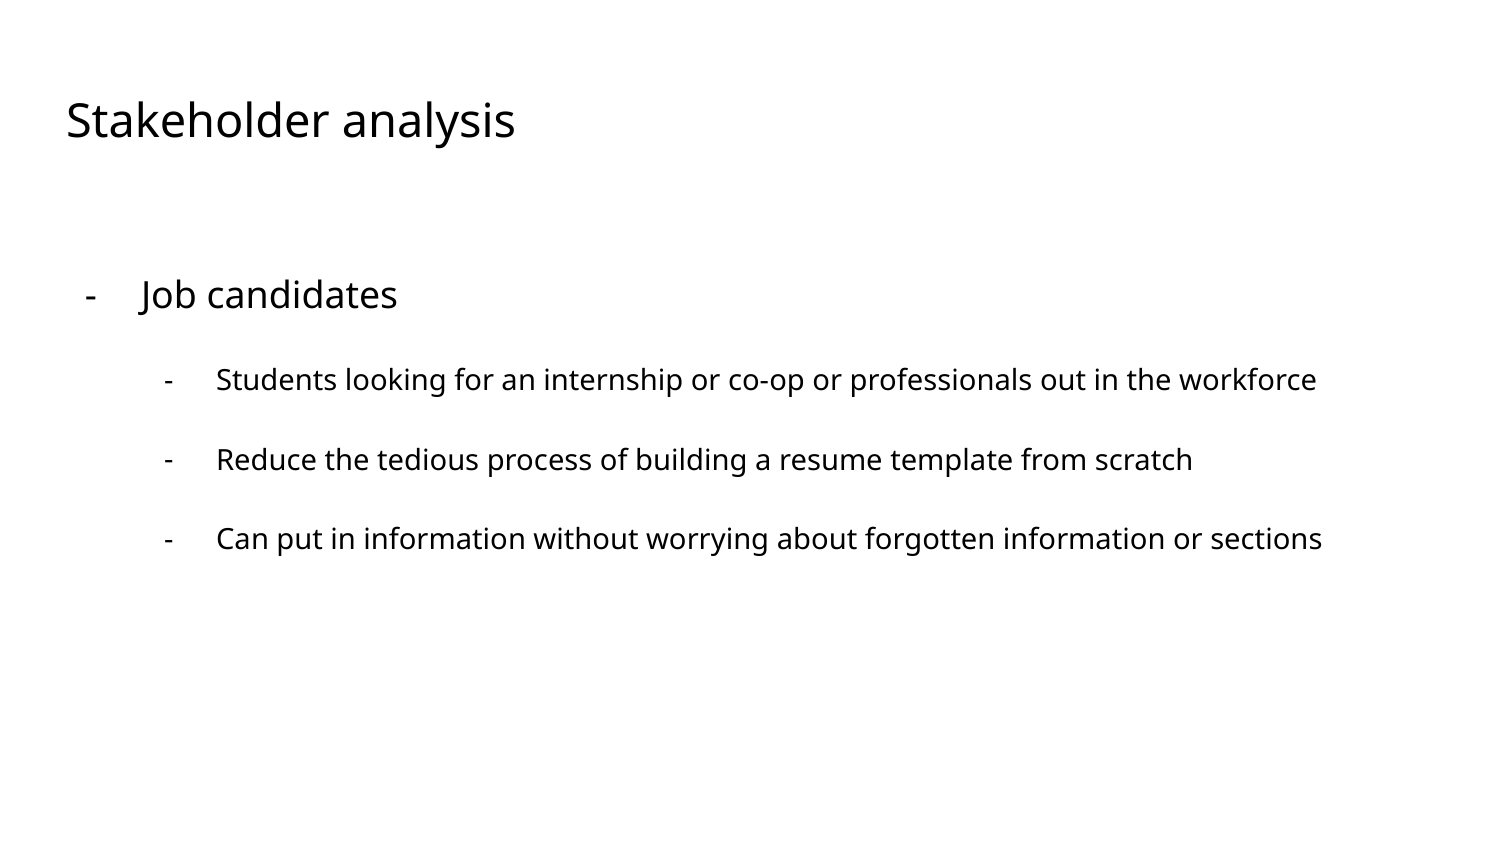

# Stakeholder analysis
Job candidates
Students looking for an internship or co-op or professionals out in the workforce
Reduce the tedious process of building a resume template from scratch
Can put in information without worrying about forgotten information or sections